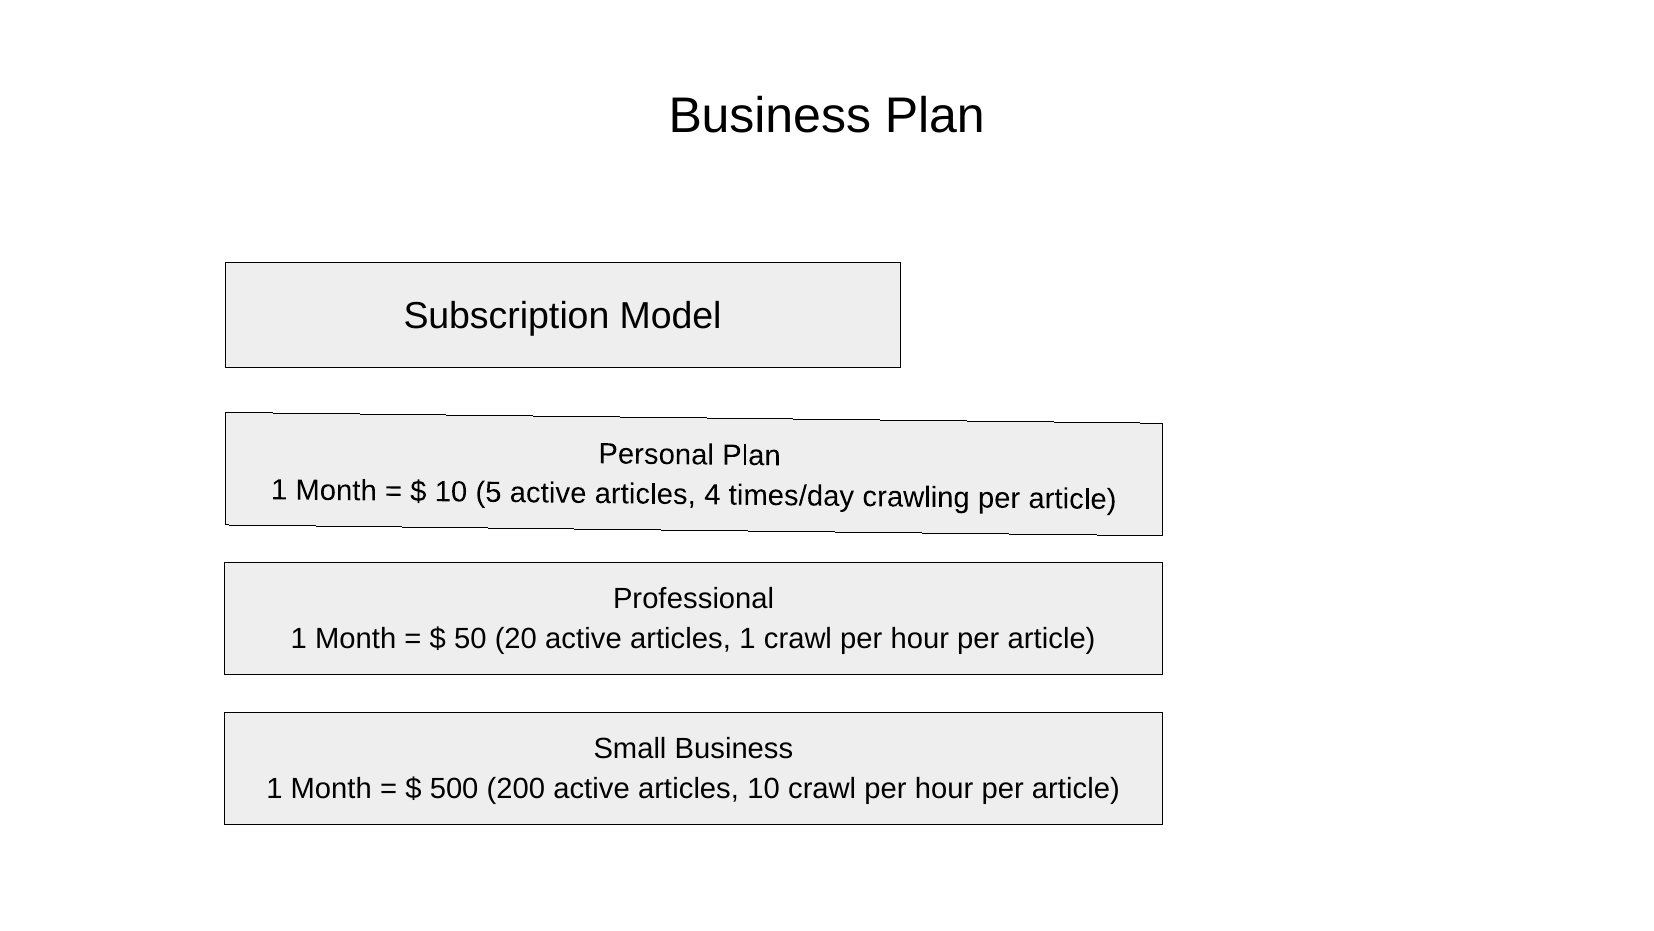

# Business Plan
Subscription Model
Personal Plan
1 Month = $ 10 (5 active articles, 4 times/day crawling per article)
Professional
1 Month = $ 50 (20 active articles, 1 crawl per hour per article)
Small Business
1 Month = $ 500 (200 active articles, 10 crawl per hour per article)